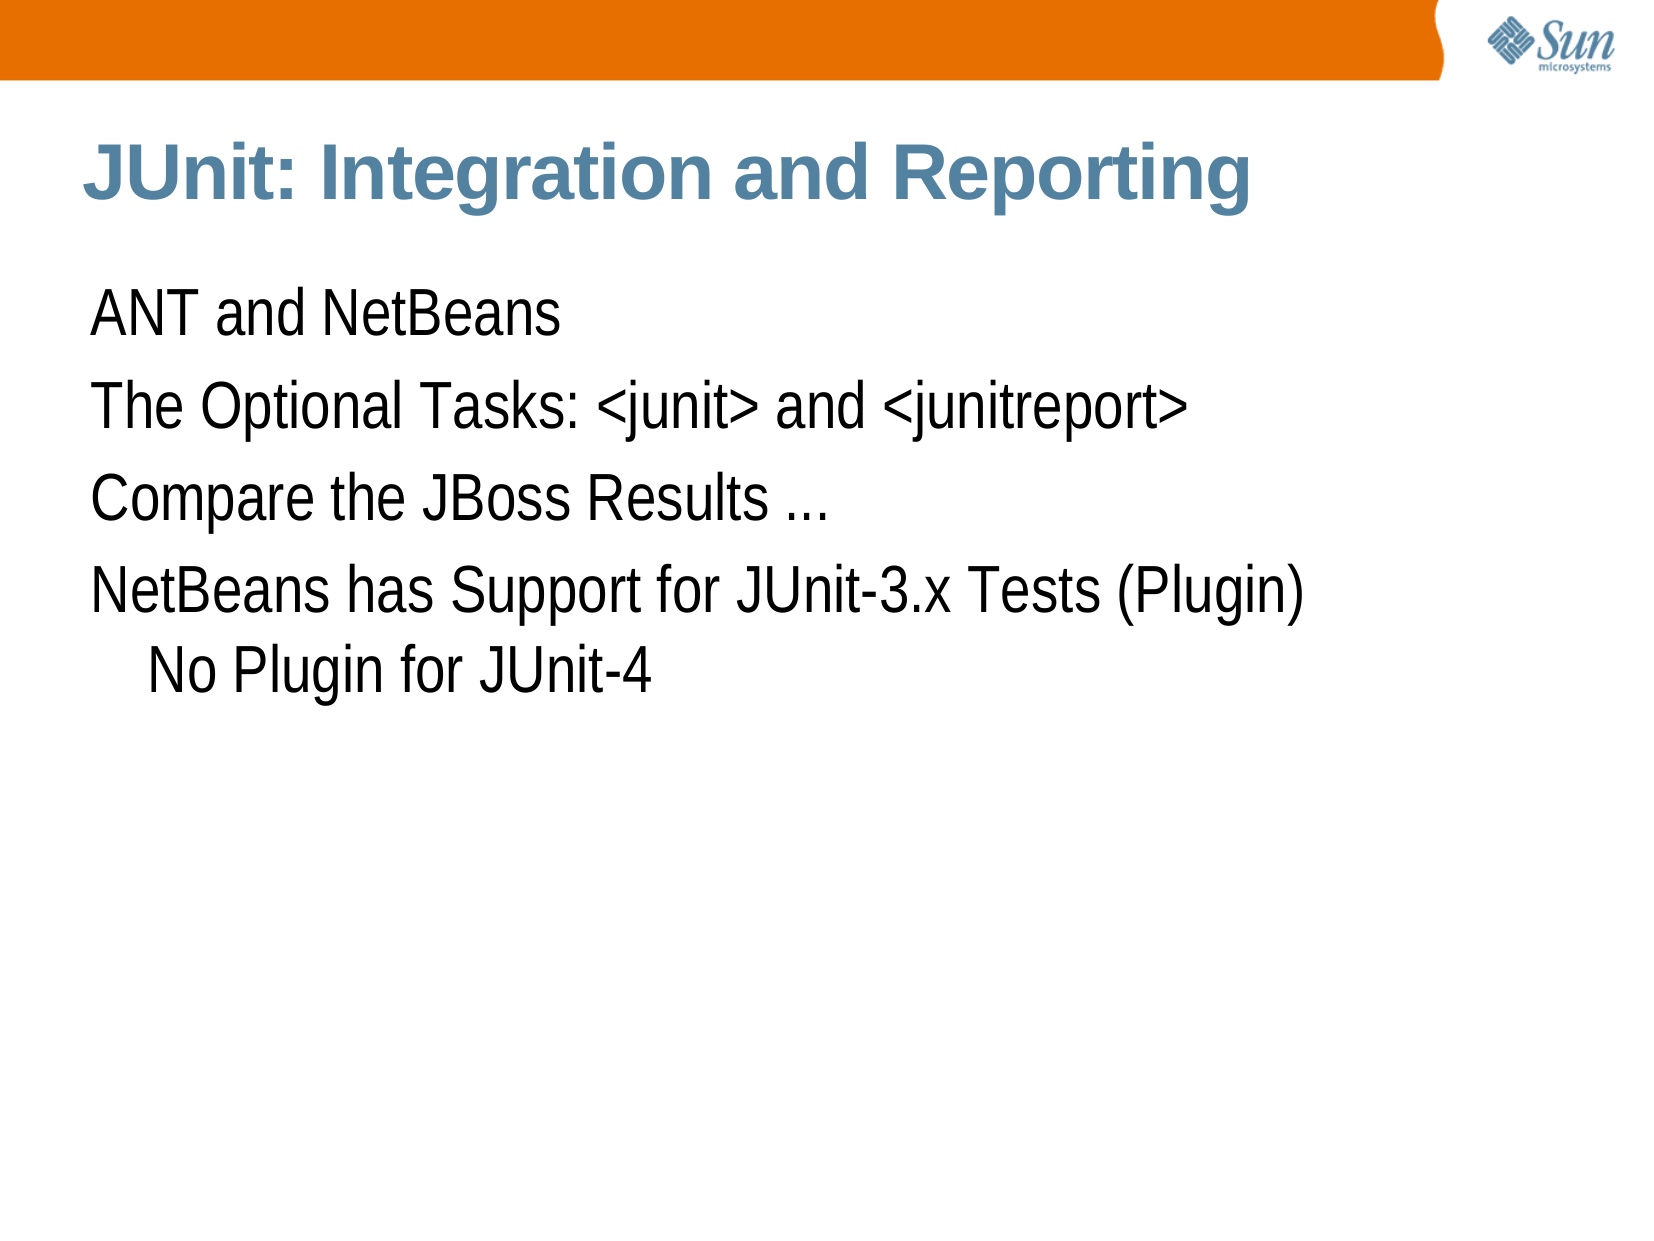

# JUnit: Integration and Reporting
ANT and NetBeans
The Optional Tasks: <junit> and <junitreport>
Compare the JBoss Results ...
NetBeans has Support for JUnit-3.x Tests (Plugin)
No Plugin for JUnit-4